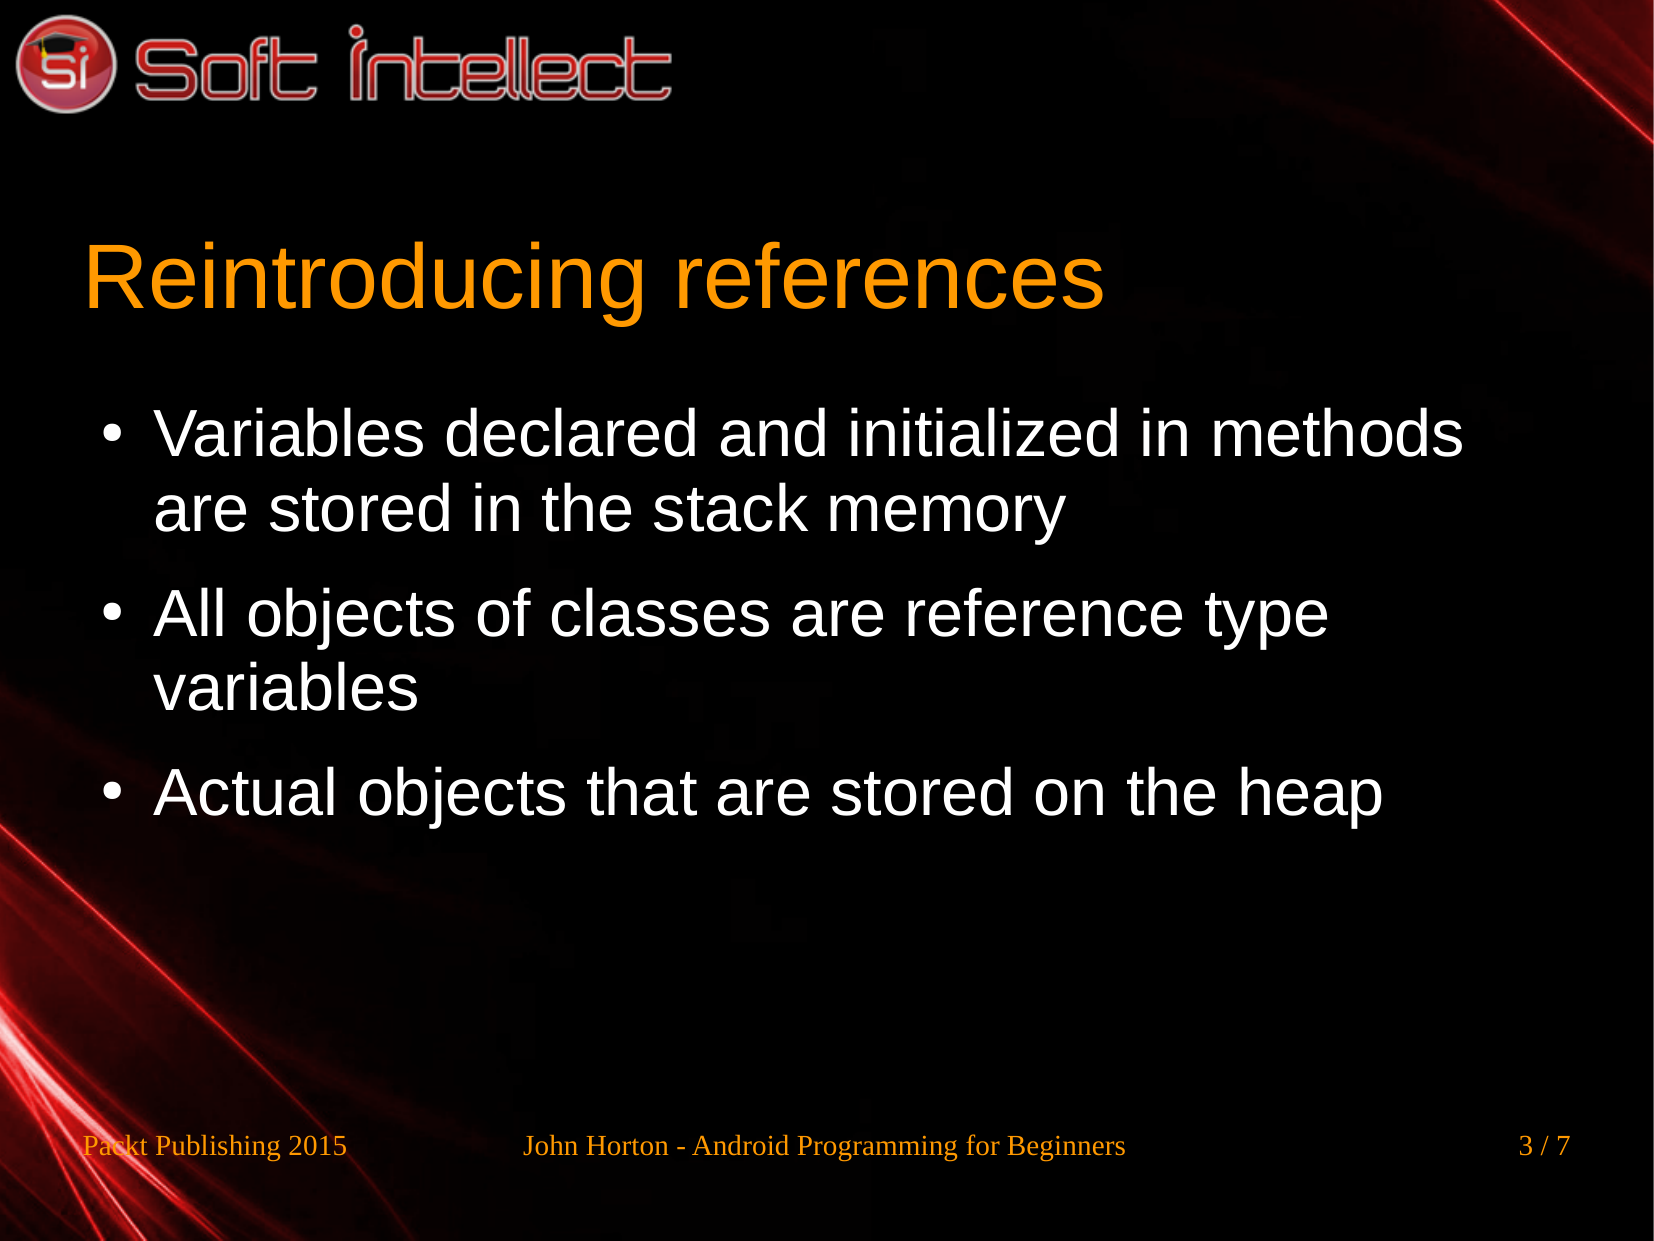

# Reintroducing references
Variables declared and initialized in methods are stored in the stack memory
All objects of classes are reference type variables
Actual objects that are stored on the heap
Packt Publishing 2015
John Horton - Android Programming for Beginners
3